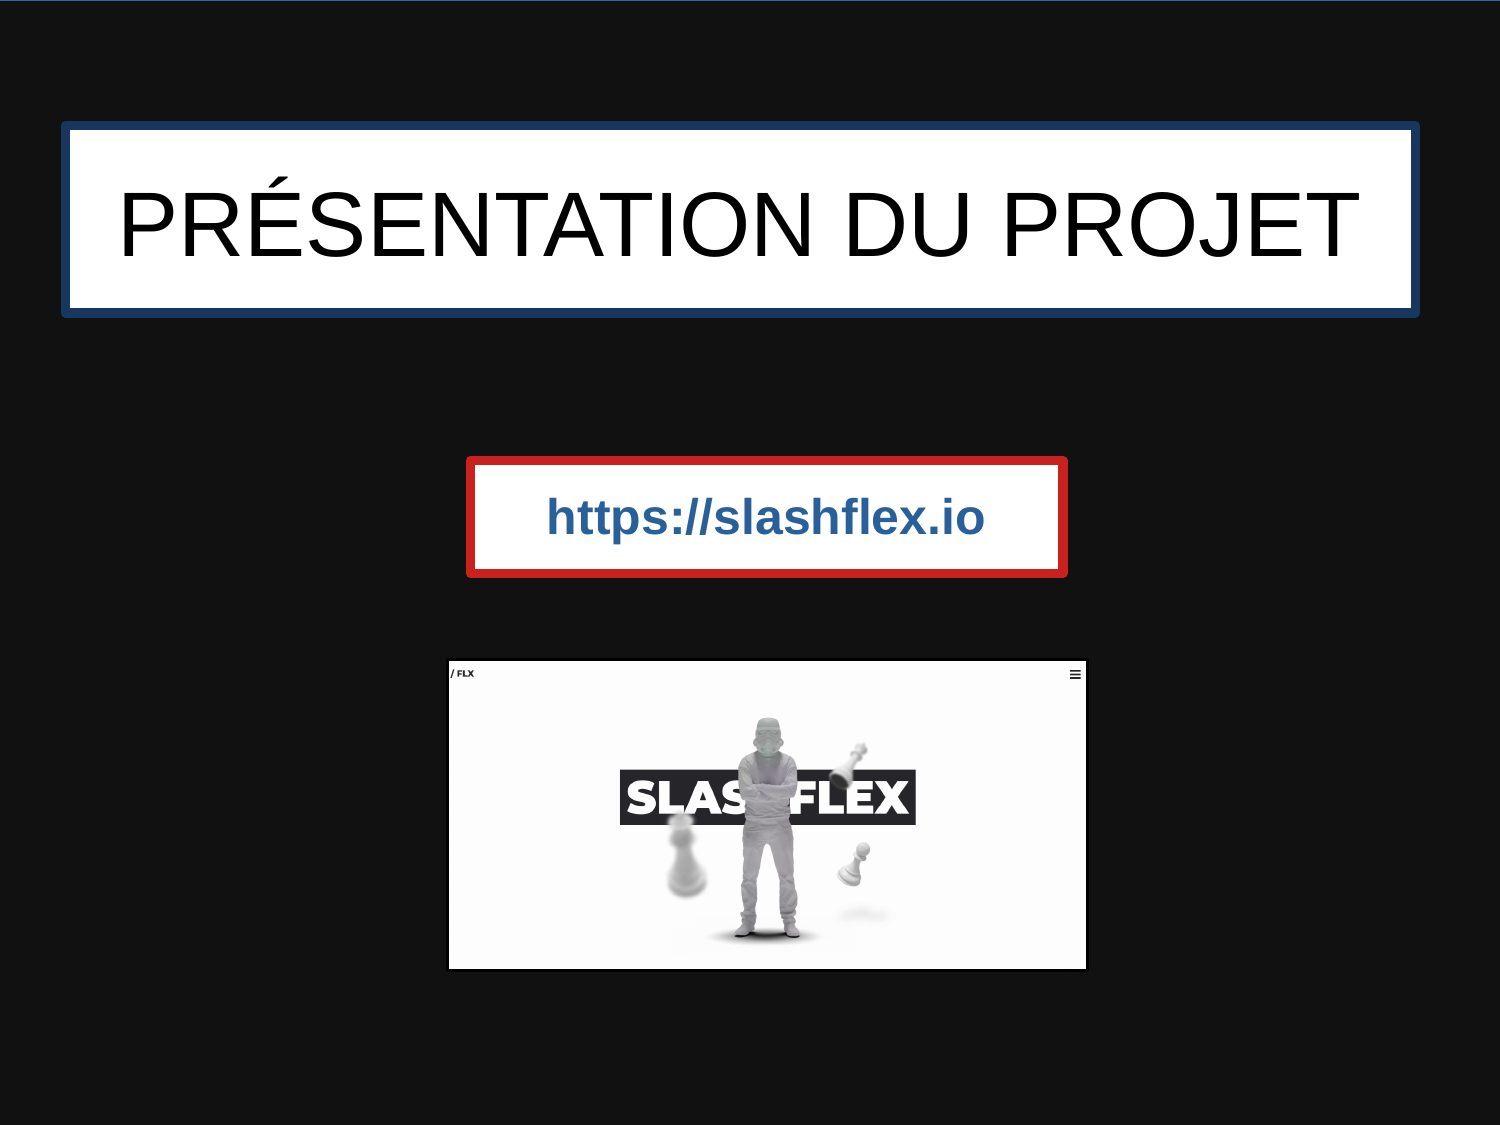

# PRÉSENTATION DU PROJET
https://slashflex.io
Soutenance Concepteur Développeur d'Application - David Saoud - 26/11/2020
63